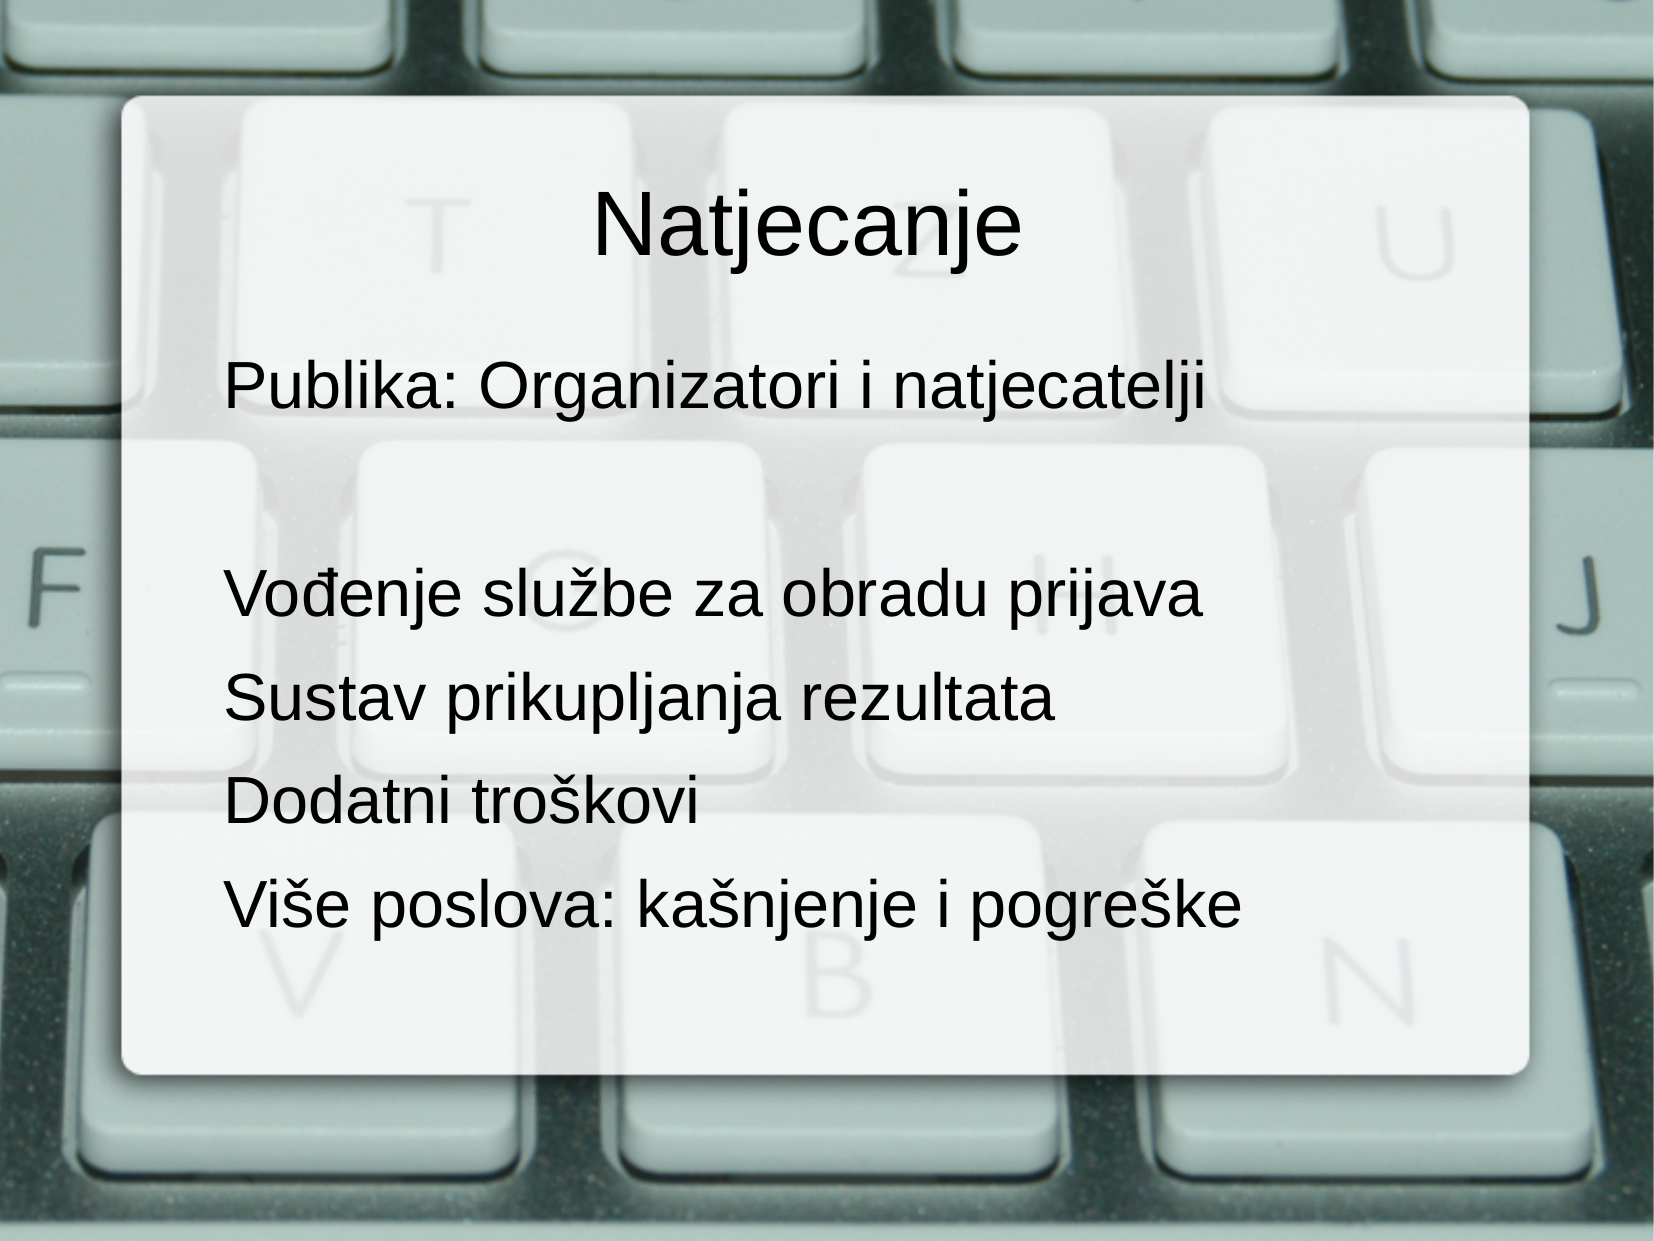

# Natjecanje
Publika: Organizatori i natjecatelji
Vođenje službe za obradu prijava
Sustav prikupljanja rezultata
Dodatni troškovi
Više poslova: kašnjenje i pogreške